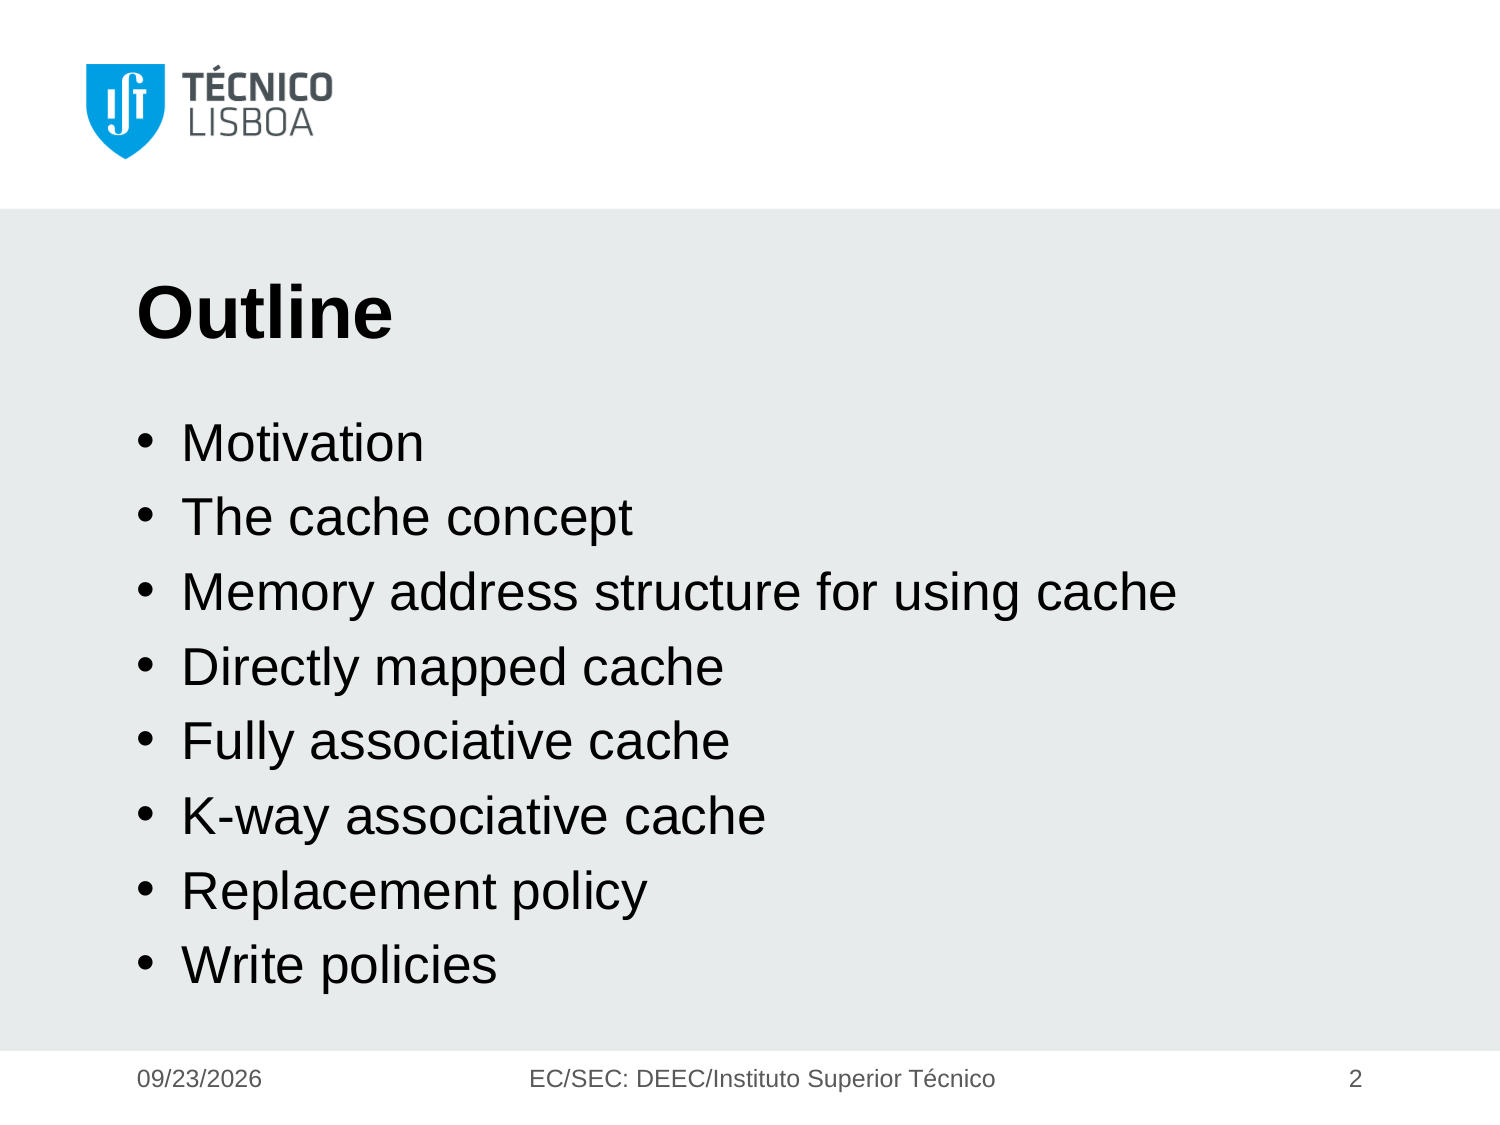

# Outline
Motivation
The cache concept
Memory address structure for using cache
Directly mapped cache
Fully associative cache
K-way associative cache
Replacement policy
Write policies
EC/SEC: DEEC/Instituto Superior Técnico
2